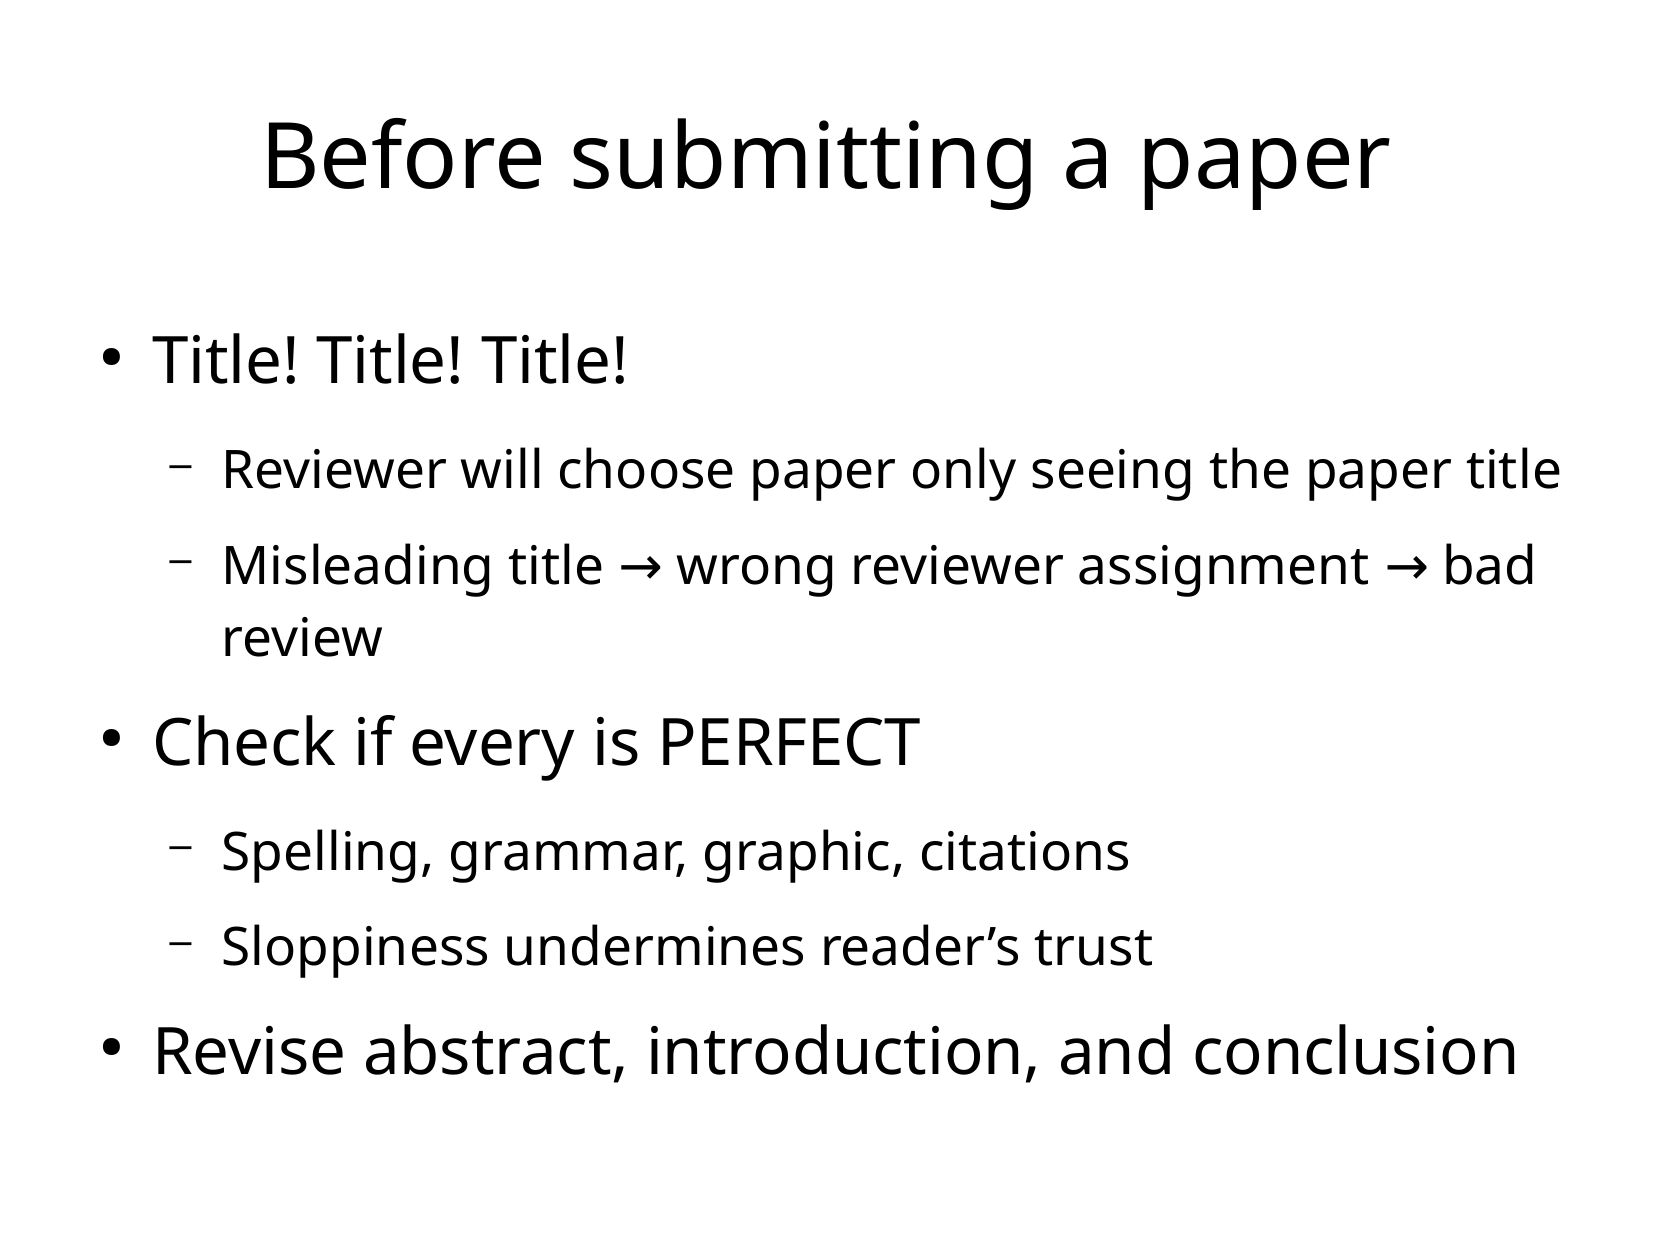

# Before submitting a paper
Title! Title! Title!
Reviewer will choose paper only seeing the paper title
Misleading title → wrong reviewer assignment → bad review
Check if every is PERFECT
Spelling, grammar, graphic, citations
Sloppiness undermines reader’s trust
Revise abstract, introduction, and conclusion